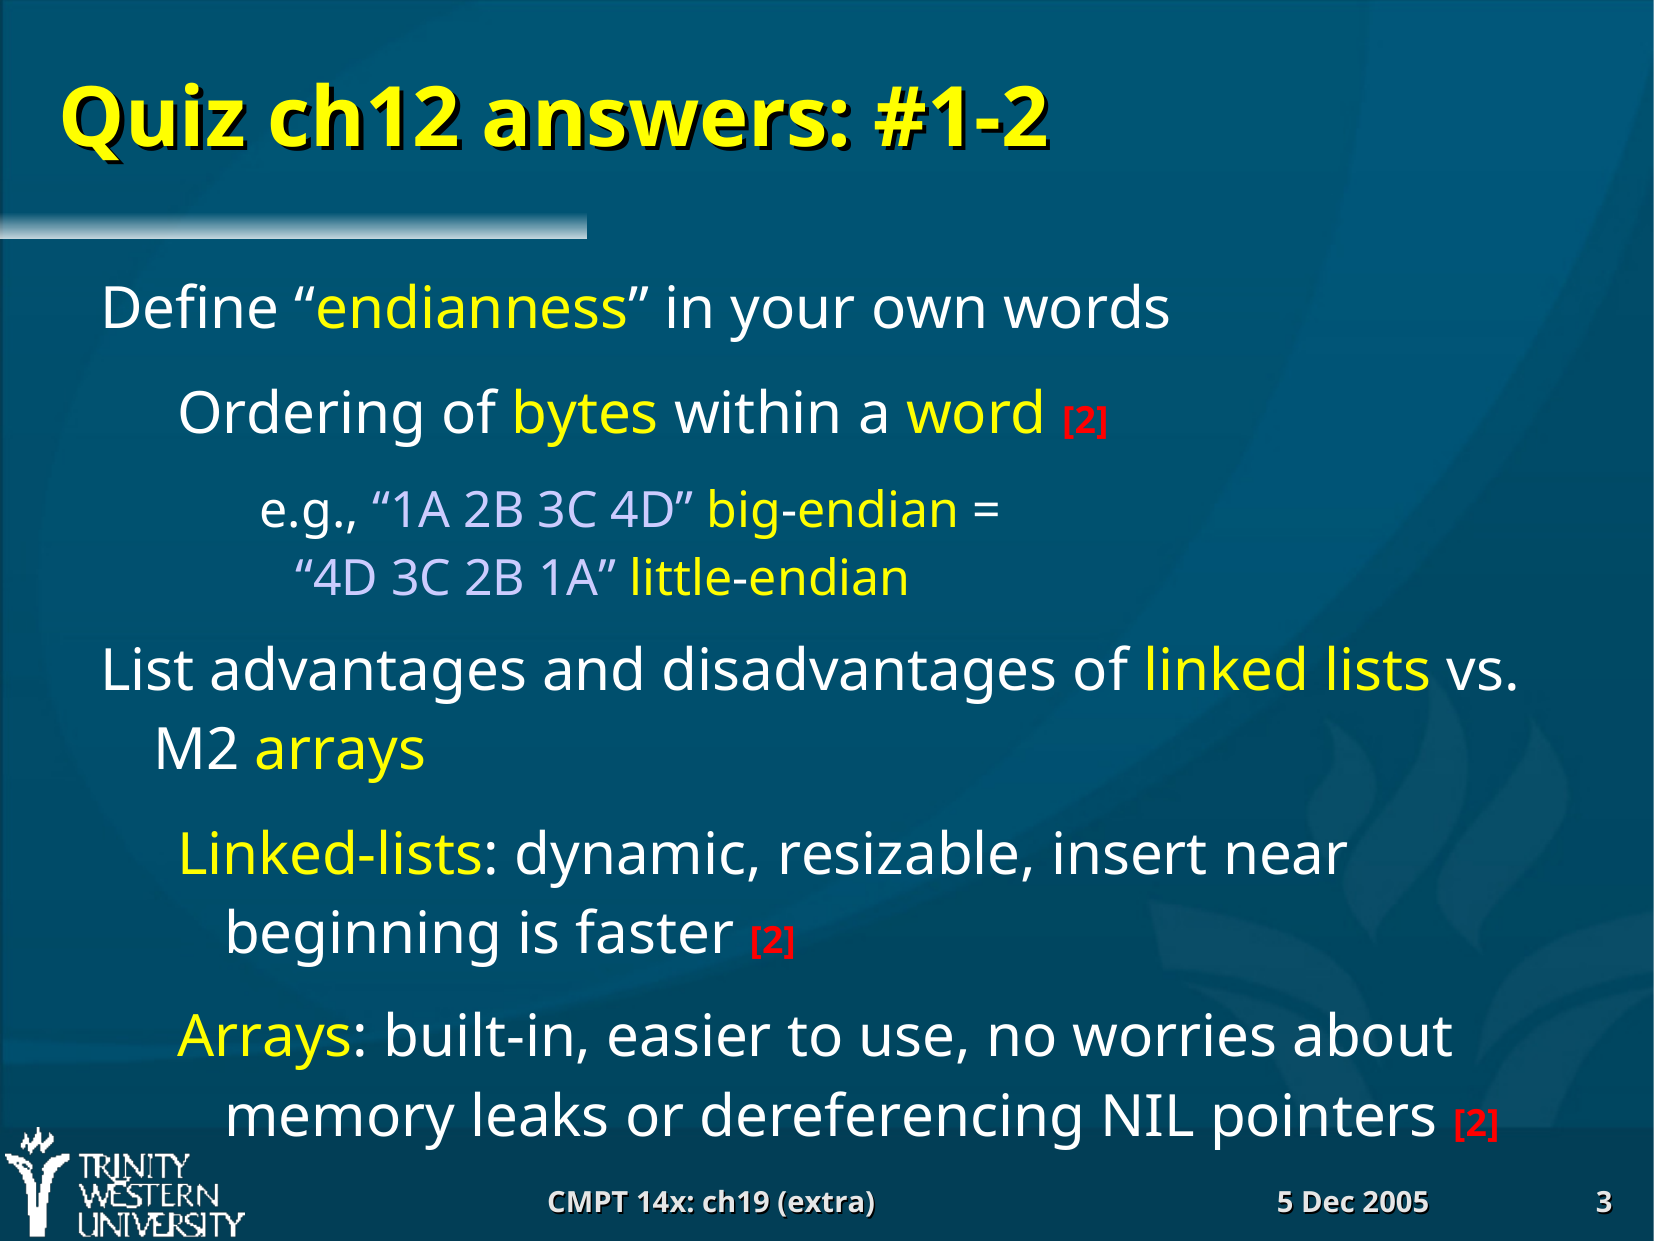

# Quiz ch12 answers: #1-2
Define “endianness” in your own words
Ordering of bytes within a word [2]
e.g., “1A 2B 3C 4D” big-endian =
“4D 3C 2B 1A” little-endian
List advantages and disadvantages of linked lists vs. M2 arrays
Linked-lists: dynamic, resizable, insert near beginning is faster [2]
Arrays: built-in, easier to use, no worries about memory leaks or dereferencing NIL pointers [2]
CMPT 14x: ch19 (extra)
5 Dec 2005
3